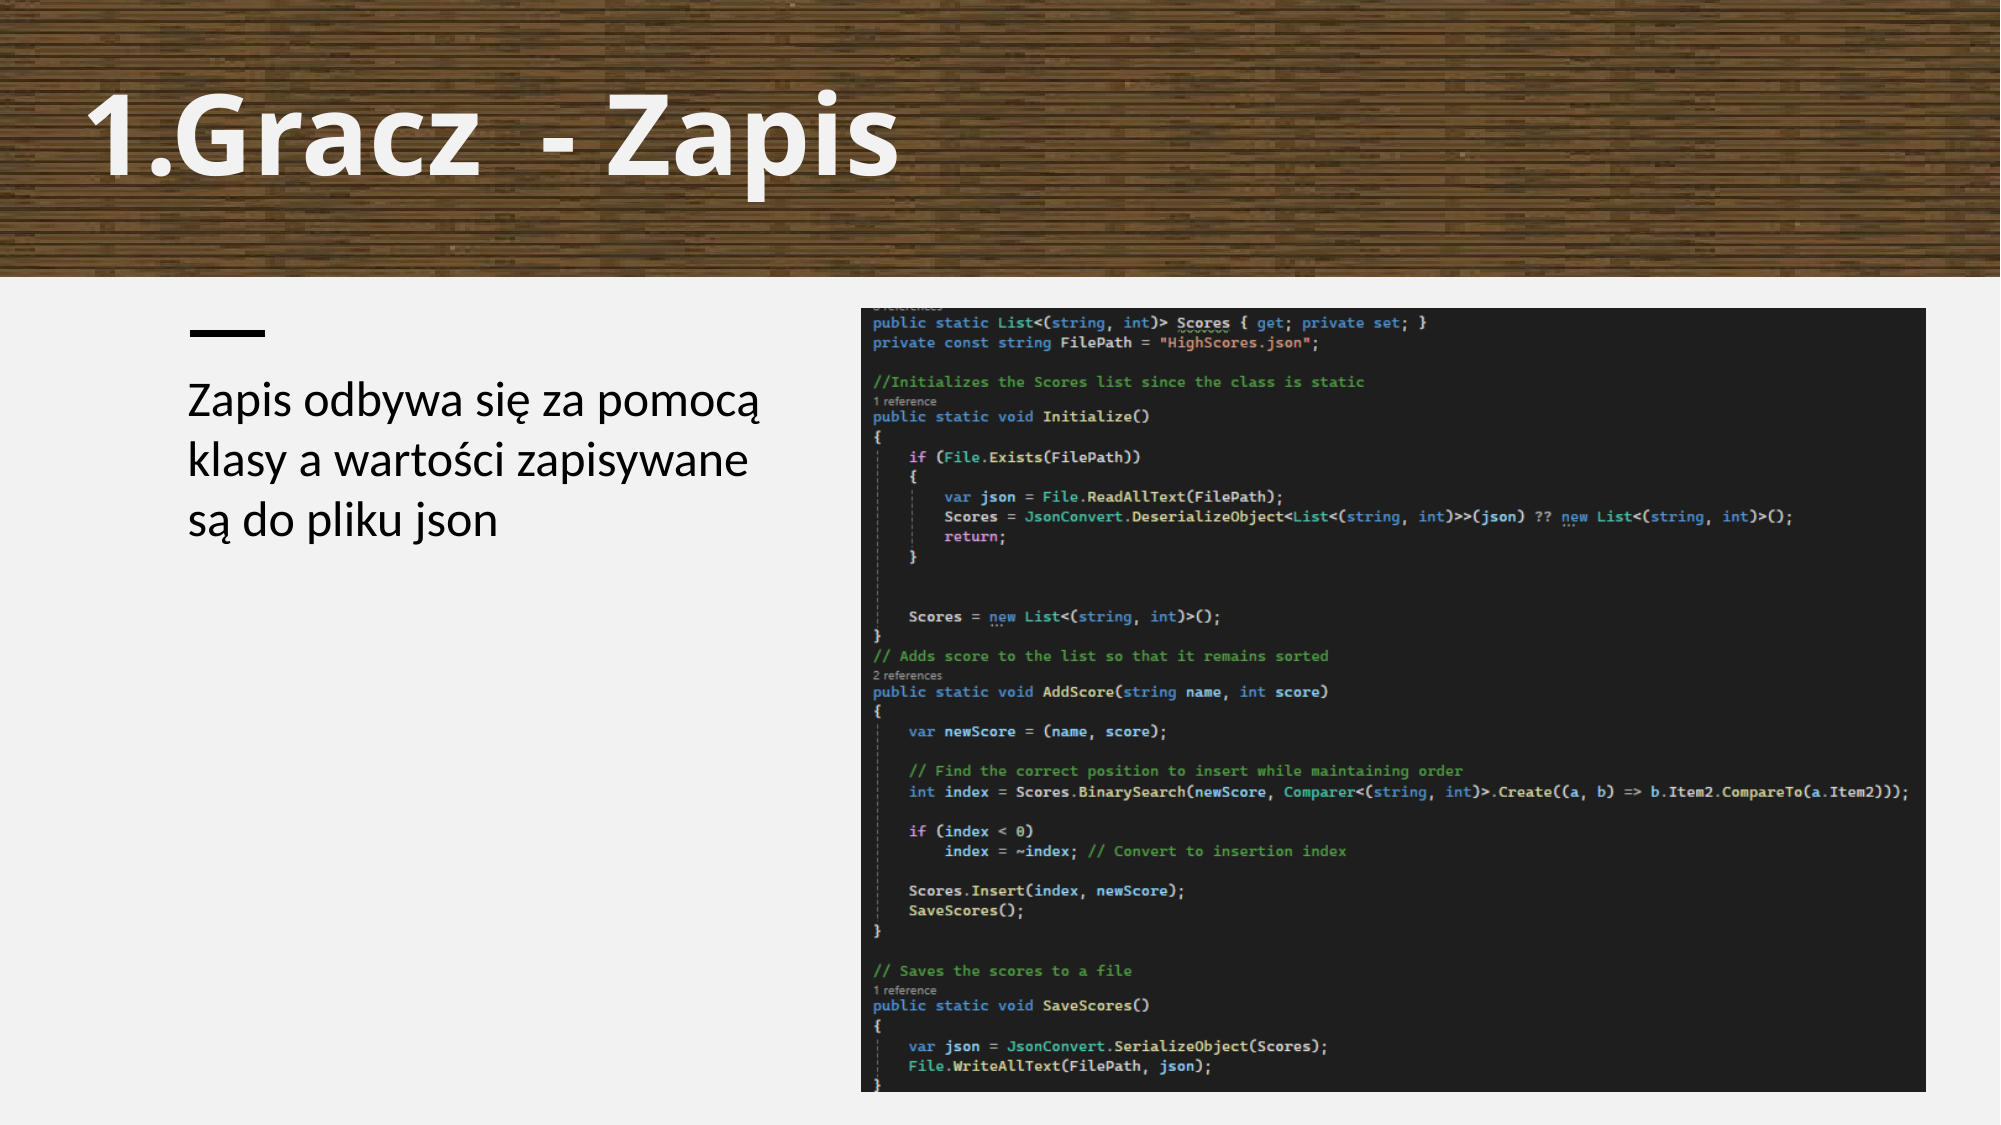

1.Gracz - Zapis
Zapis odbywa się za pomocą klasy a wartości zapisywane są do pliku json